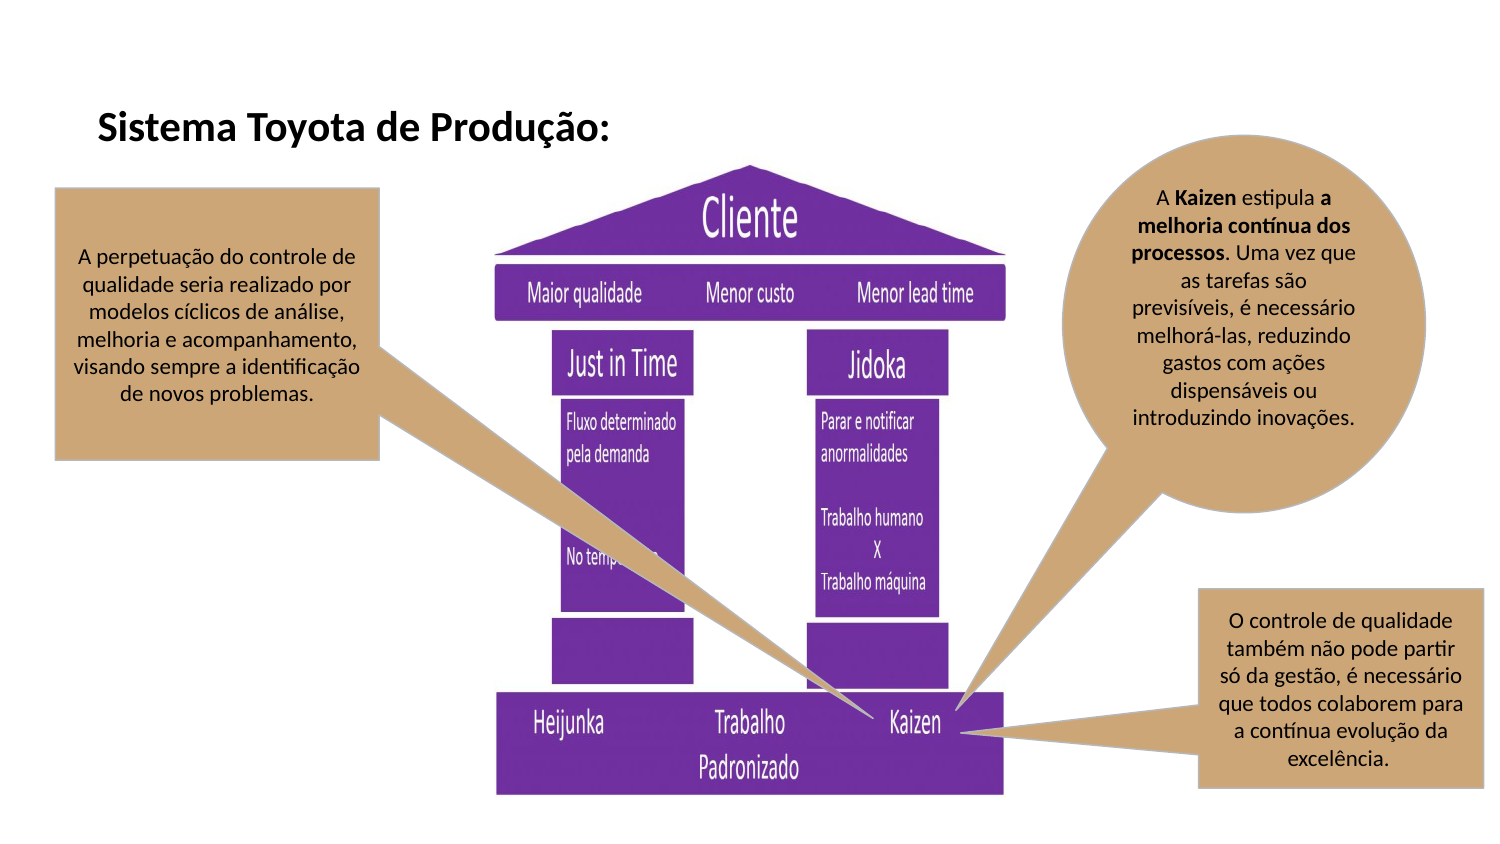

Sistema Toyota de Produção:
A Kaizen estipula a melhoria contínua dos processos. Uma vez que as tarefas são previsíveis, é necessário melhorá-las, reduzindo gastos com ações dispensáveis ou introduzindo inovações.
A perpetuação do controle de qualidade seria realizado por modelos cíclicos de análise, melhoria e acompanhamento, visando sempre a identificação de novos problemas.
O controle de qualidade também não pode partir só da gestão, é necessário que todos colaborem para a contínua evolução da excelência.